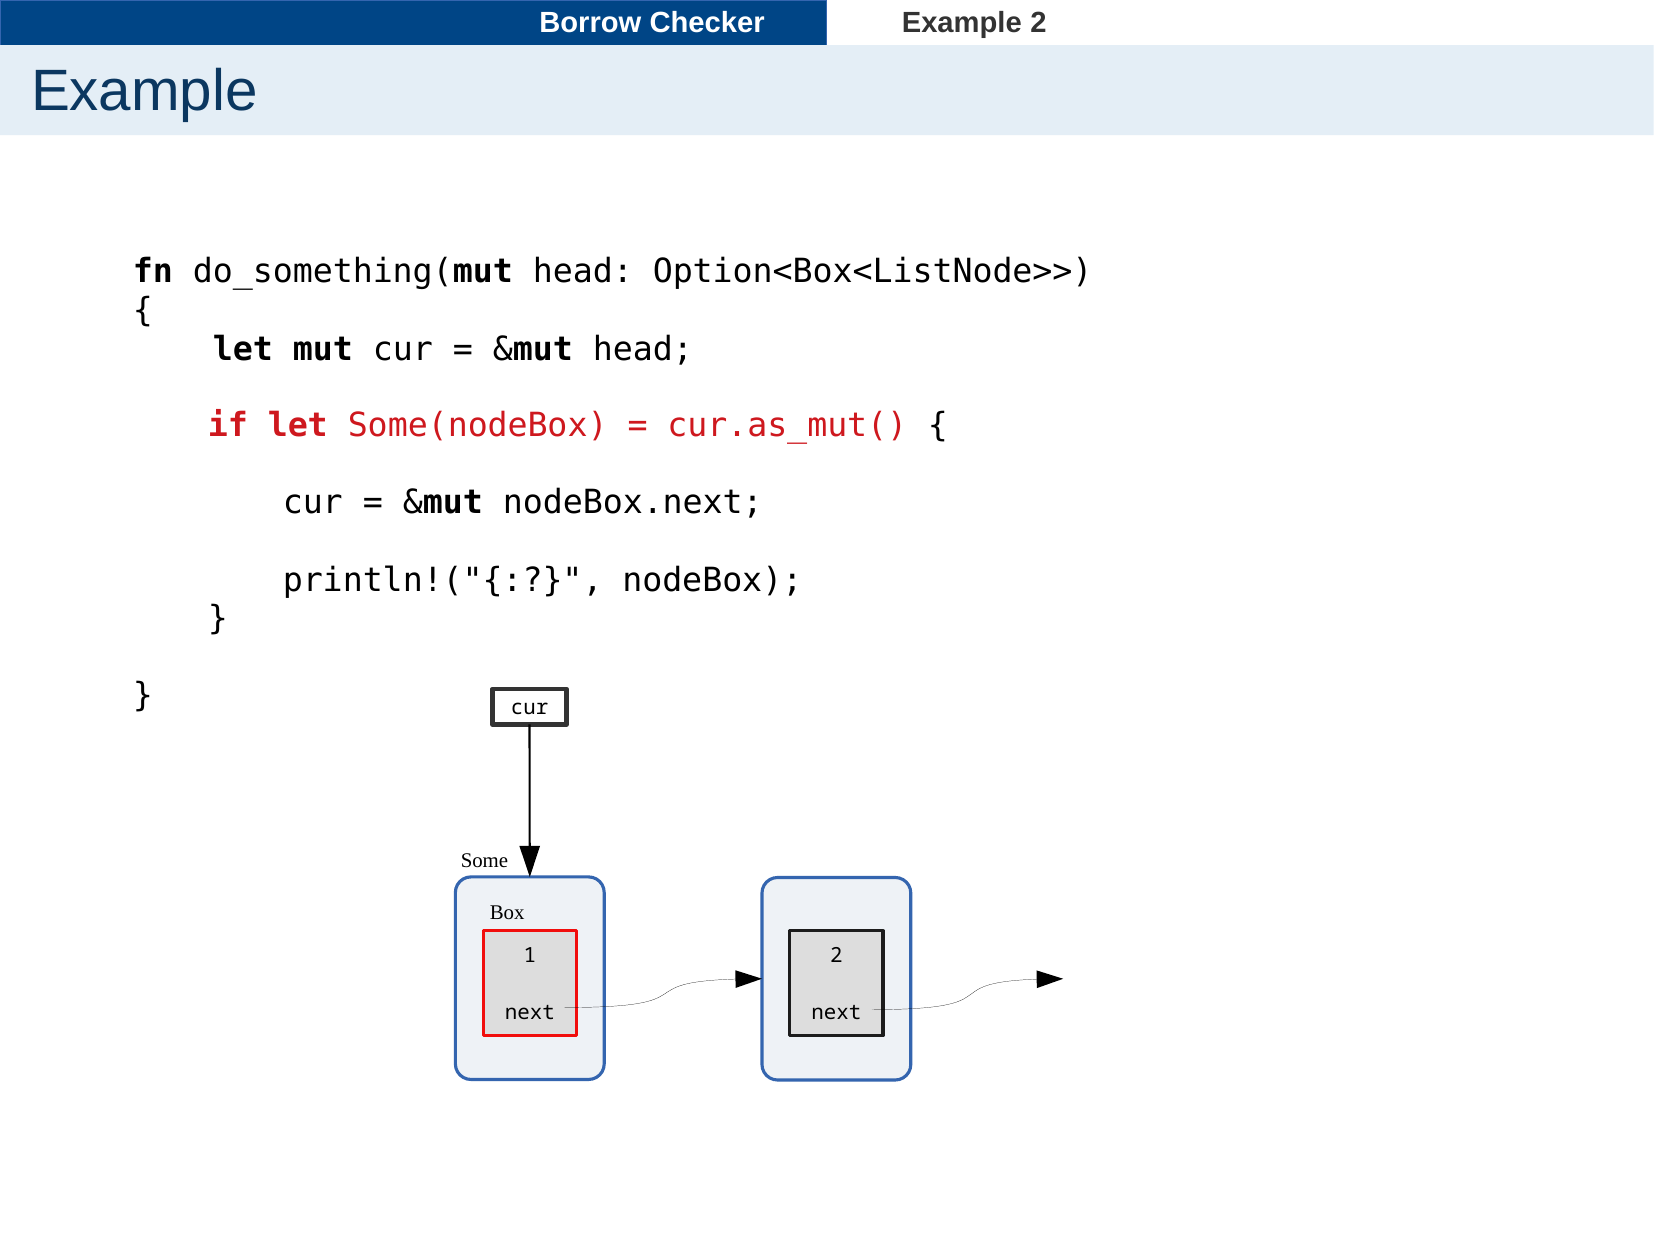

# Borrow Checker
	Example 2
 Example
fn do_something(mut head: Option<Box<ListNode>>)
{
 let mut cur = &mut head;
	if let Some(nodeBox) = cur.as_mut() {
		cur = &mut nodeBox.next;
		println!("{:?}", nodeBox);
	}
}
cur
Some
Box
1
next
2
next
39